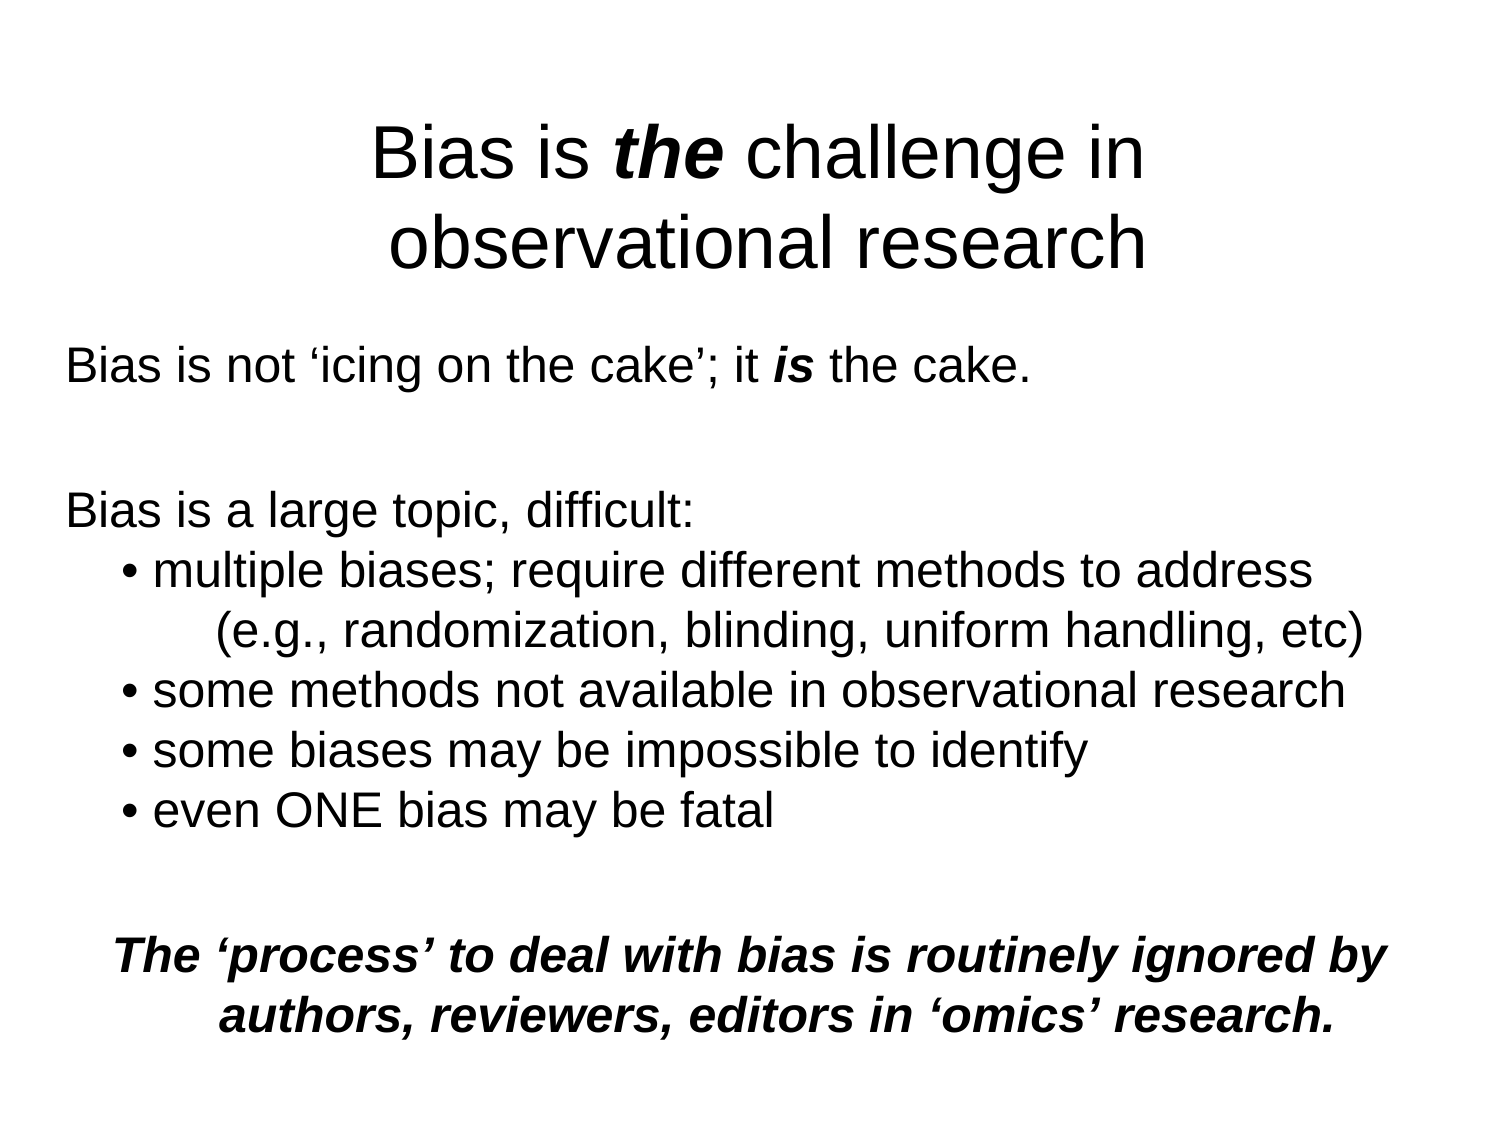

# Bias is the challenge in observational research
Bias is not ‘icing on the cake’; it is the cake.
Bias is a large topic, difficult:
• multiple biases; require different methods to address
	(e.g., randomization, blinding, uniform handling, etc)
• some methods not available in observational research
• some biases may be impossible to identify
• even ONE bias may be fatal
The ‘process’ to deal with bias is routinely ignored by authors, reviewers, editors in ‘omics’ research.